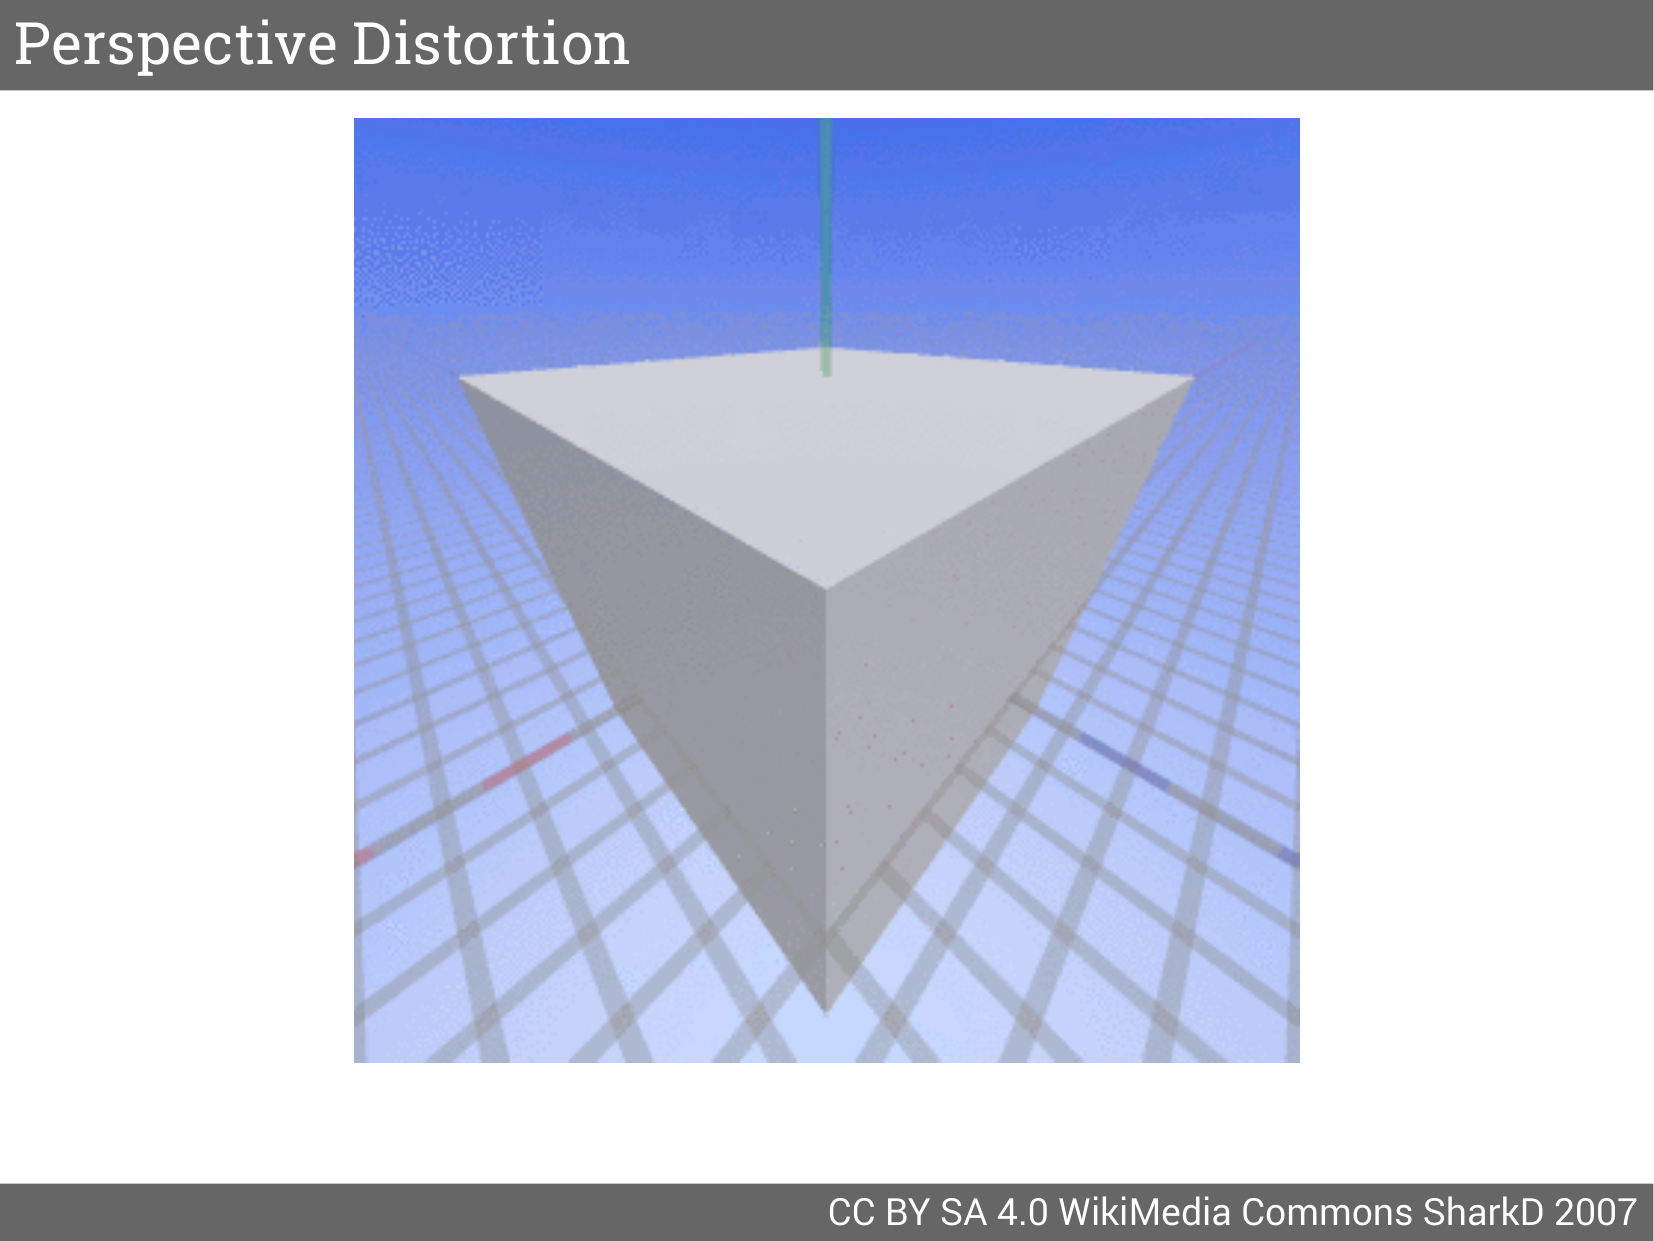

Perspective Distortion
CC BY SA 4.0 WikiMedia Commons SharkD 2007